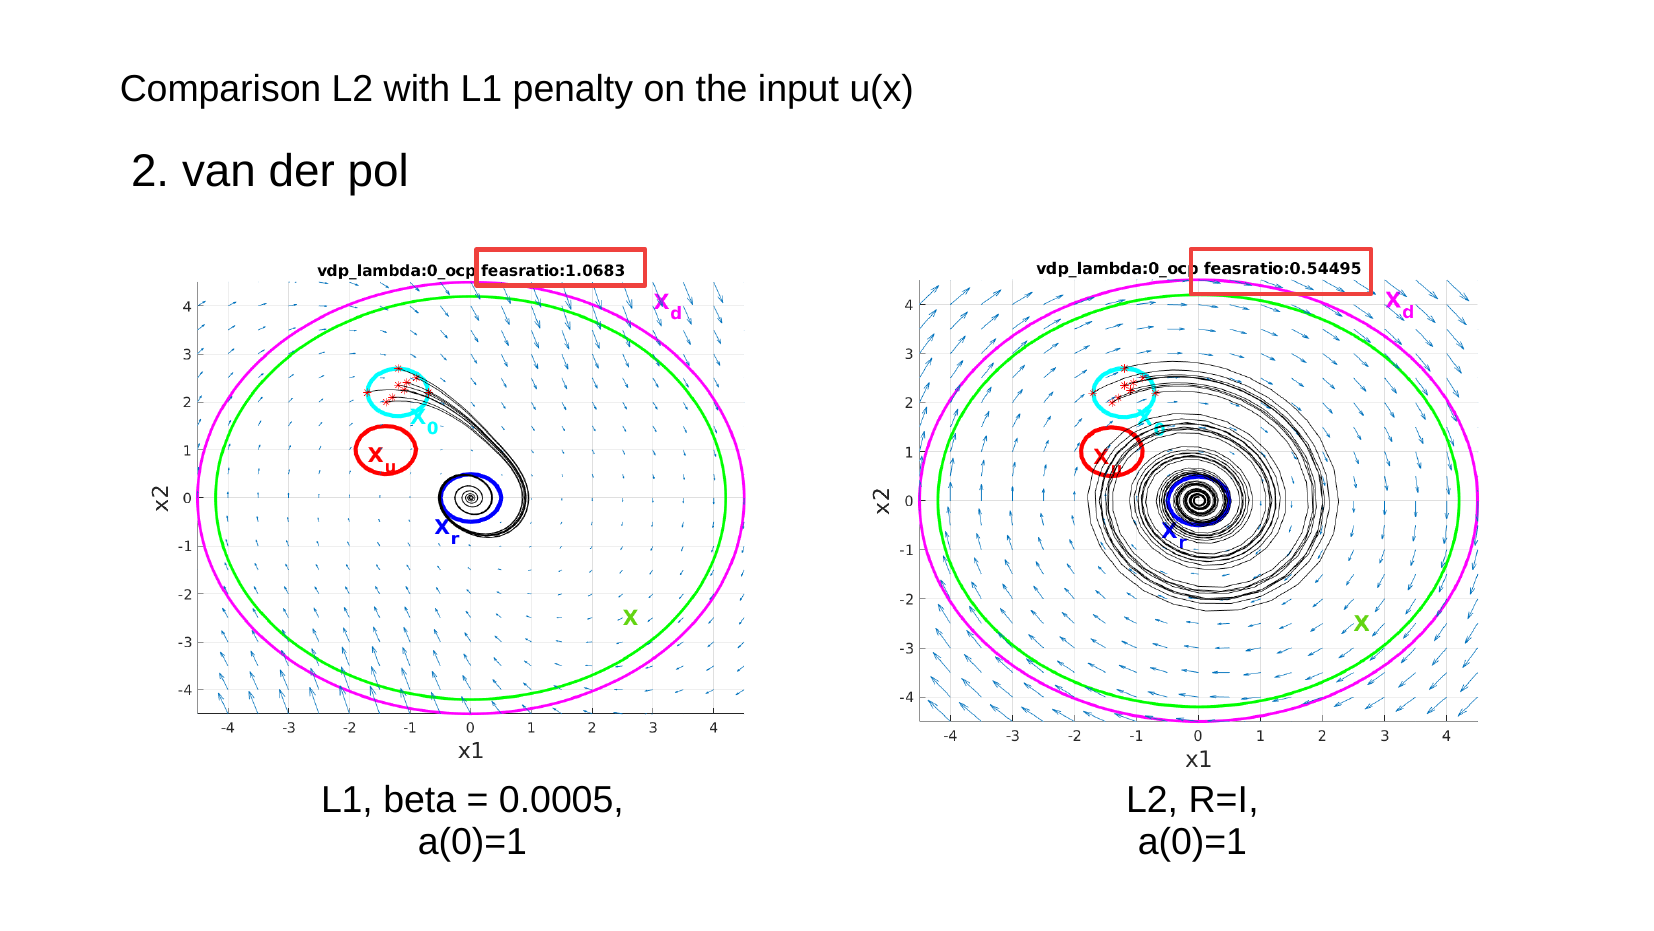

Comparison L2 with L1 penalty on the input u(x)
2. van der pol
L2, R=I, a(0)=1
L1, beta = 0.0005, a(0)=1